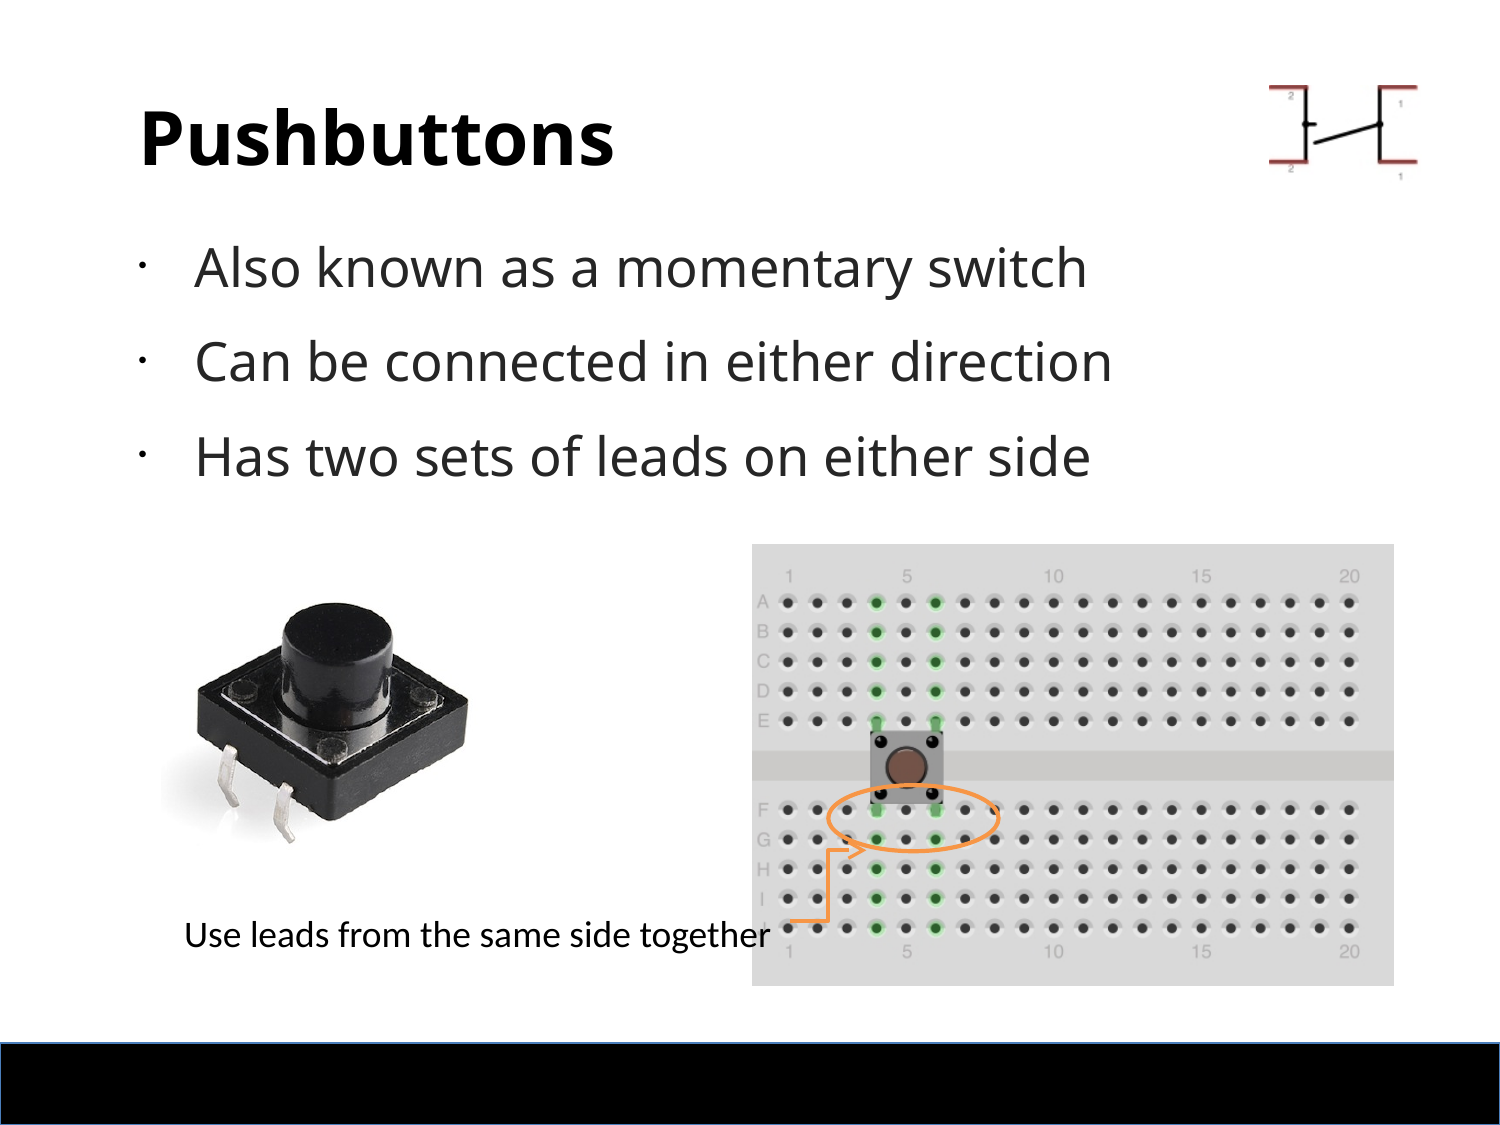

# Pushbuttons
Also known as a momentary switch
Can be connected in either direction
Has two sets of leads on either side
Use leads from the same side together